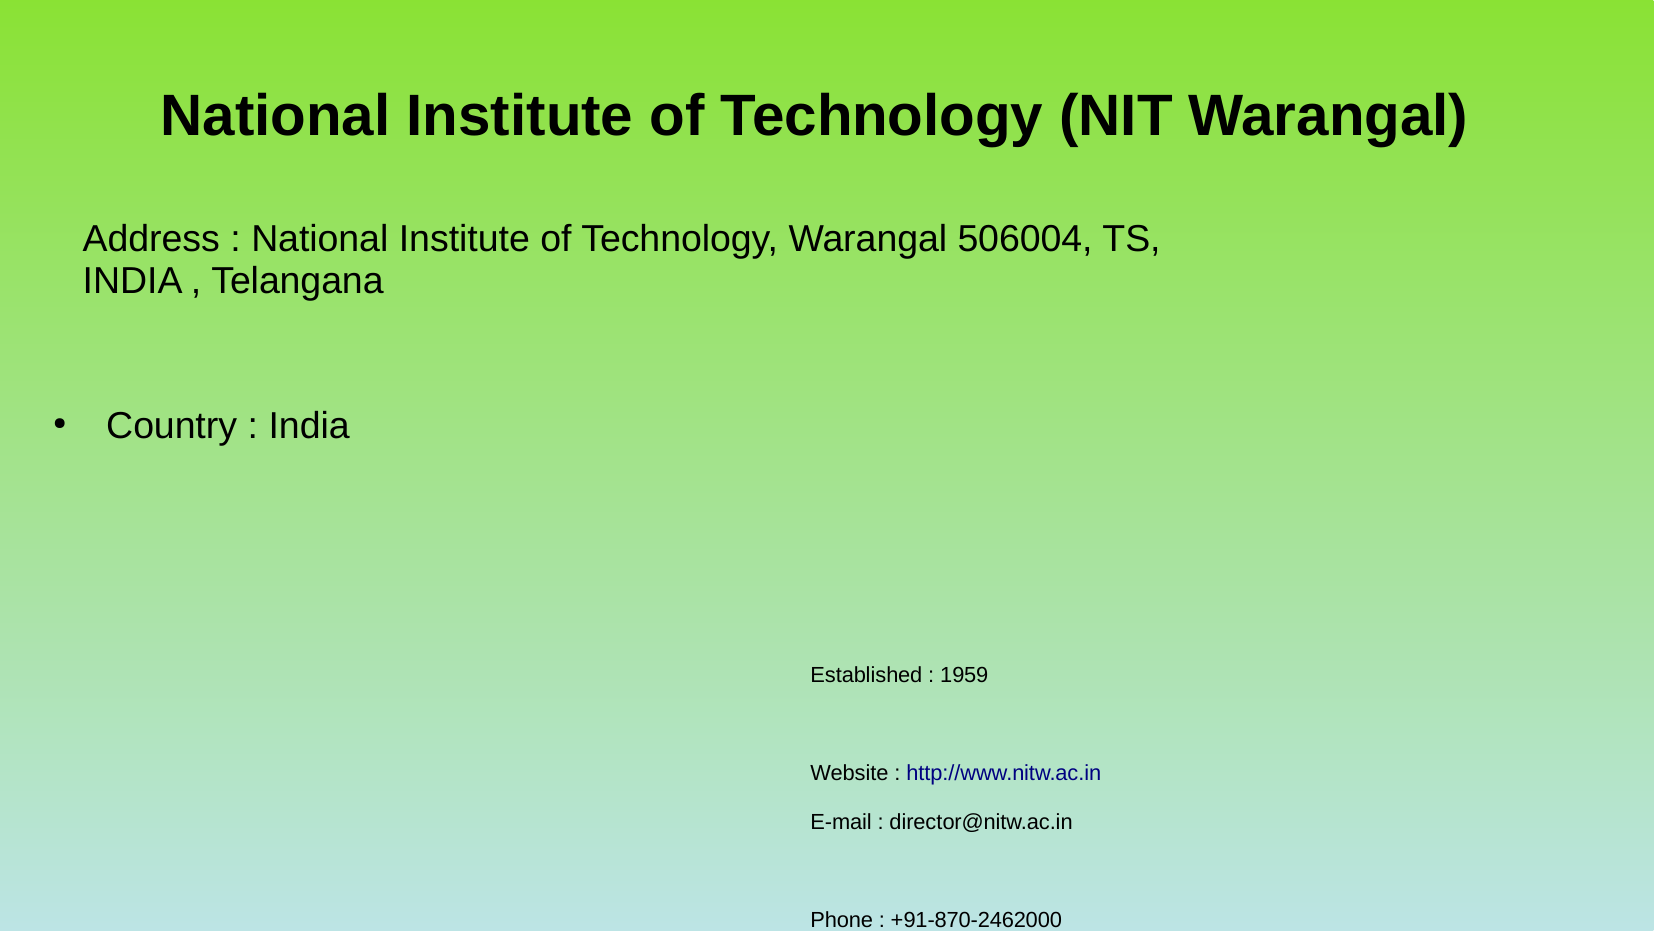

# National Institute of Technology (NIT Warangal)
Address : National Institute of Technology, Warangal 506004, TS, INDIA , Telangana
Country : India
Established : 1959
Website : http://www.nitw.ac.in
E-mail : director@nitw.ac.in
Phone : +91-870-2462000